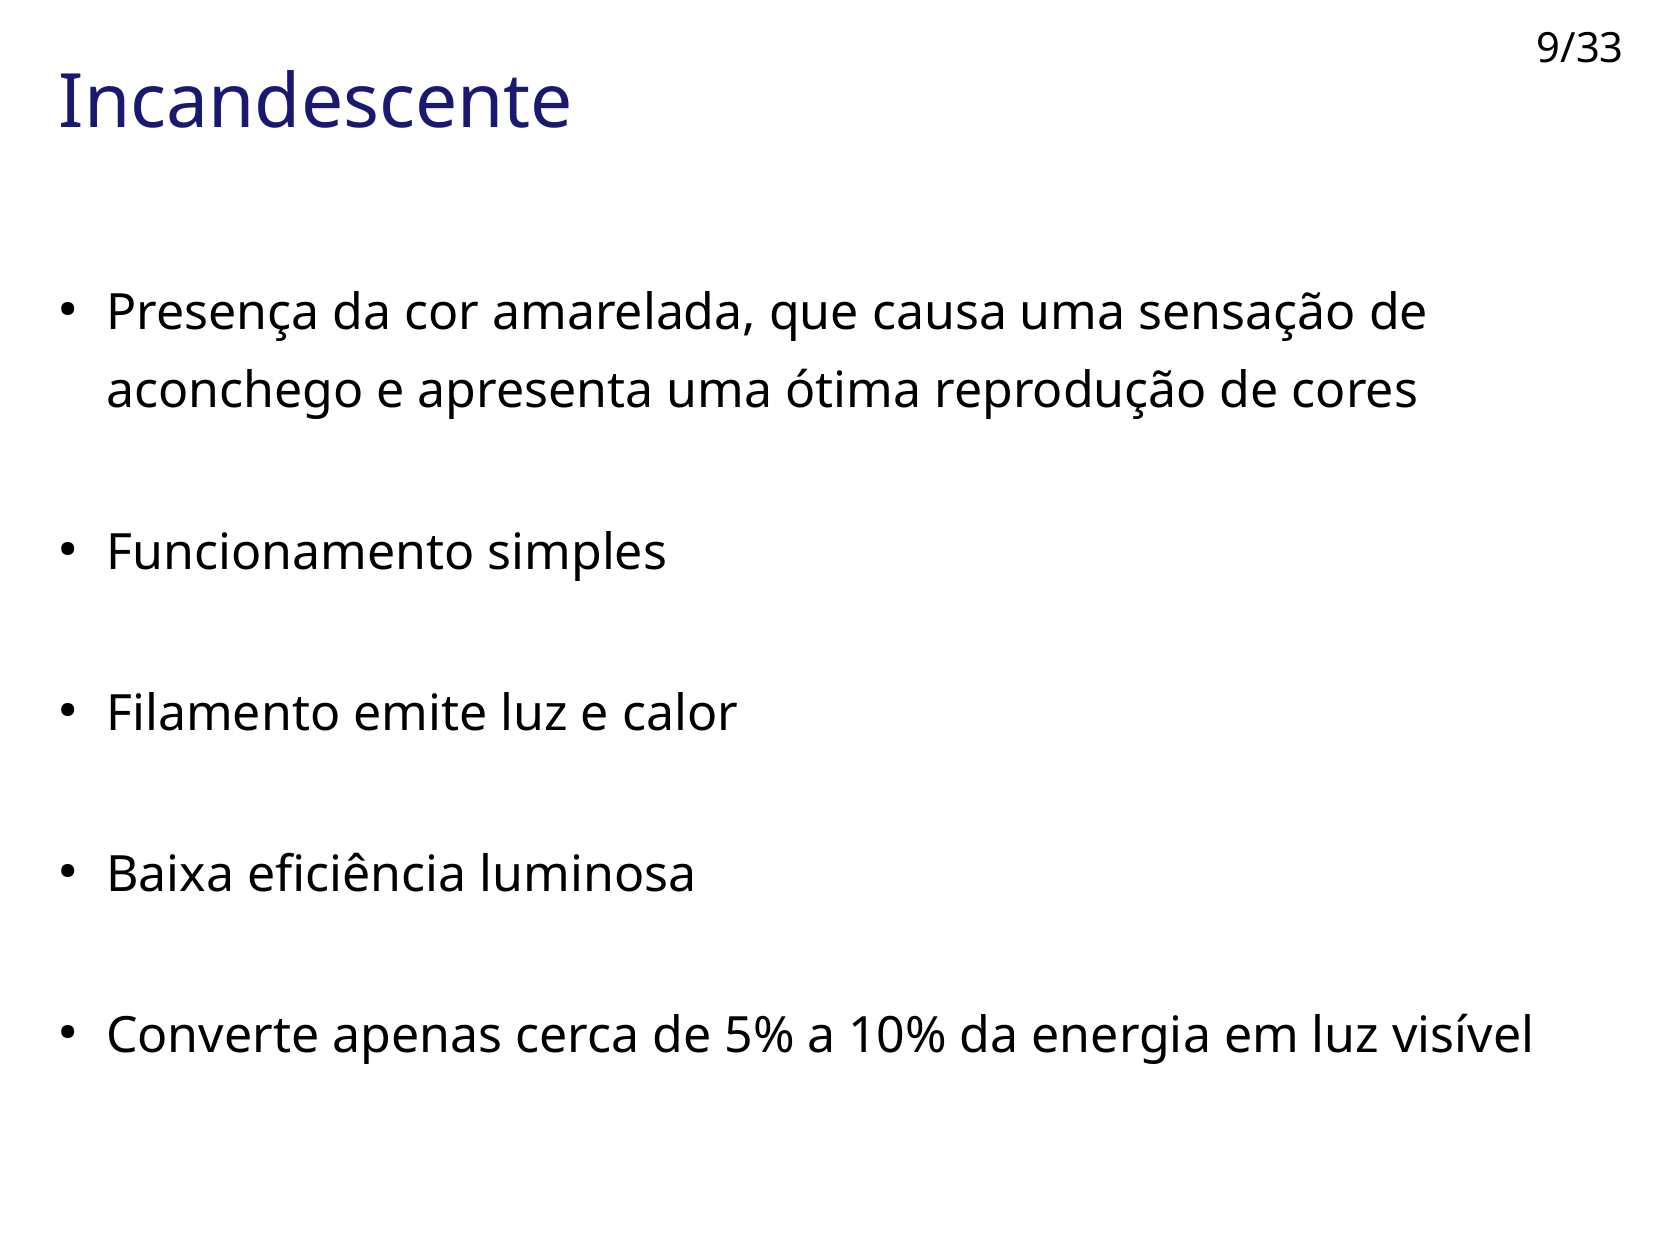

9
# Incandescente
Presença da cor amarelada, que causa uma sensação de aconchego e apresenta uma ótima reprodução de cores
Funcionamento simples
Filamento emite luz e calor
Baixa eficiência luminosa
Converte apenas cerca de 5% a 10% da energia em luz visível